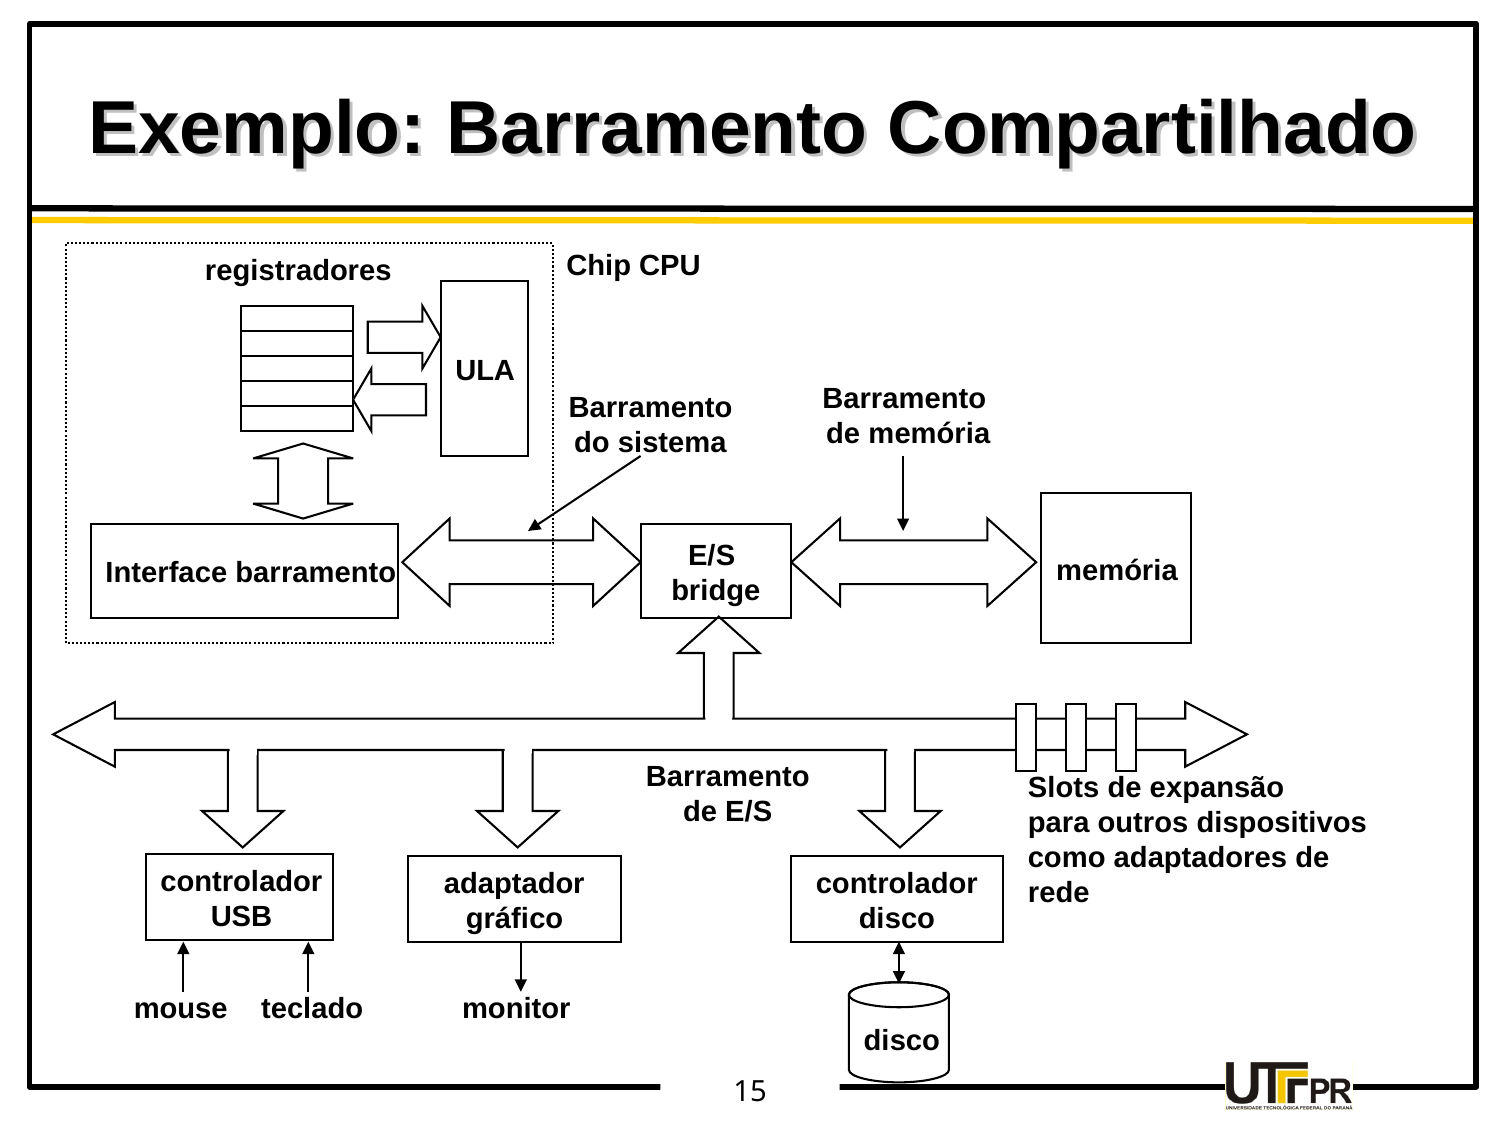

# Exemplo: Barramento Compartilhado
Chip CPU
registradores
ULA
Barramento
 de memória
Barramento
do sistema
memória
Interface barramento
E/S
bridge
Barramento
de E/S
Slots de expansão
para outros dispositivos
como adaptadores de
rede
controlador
USB
adaptador
gráfico
controlador
disco
mouse
teclado
monitor
disco